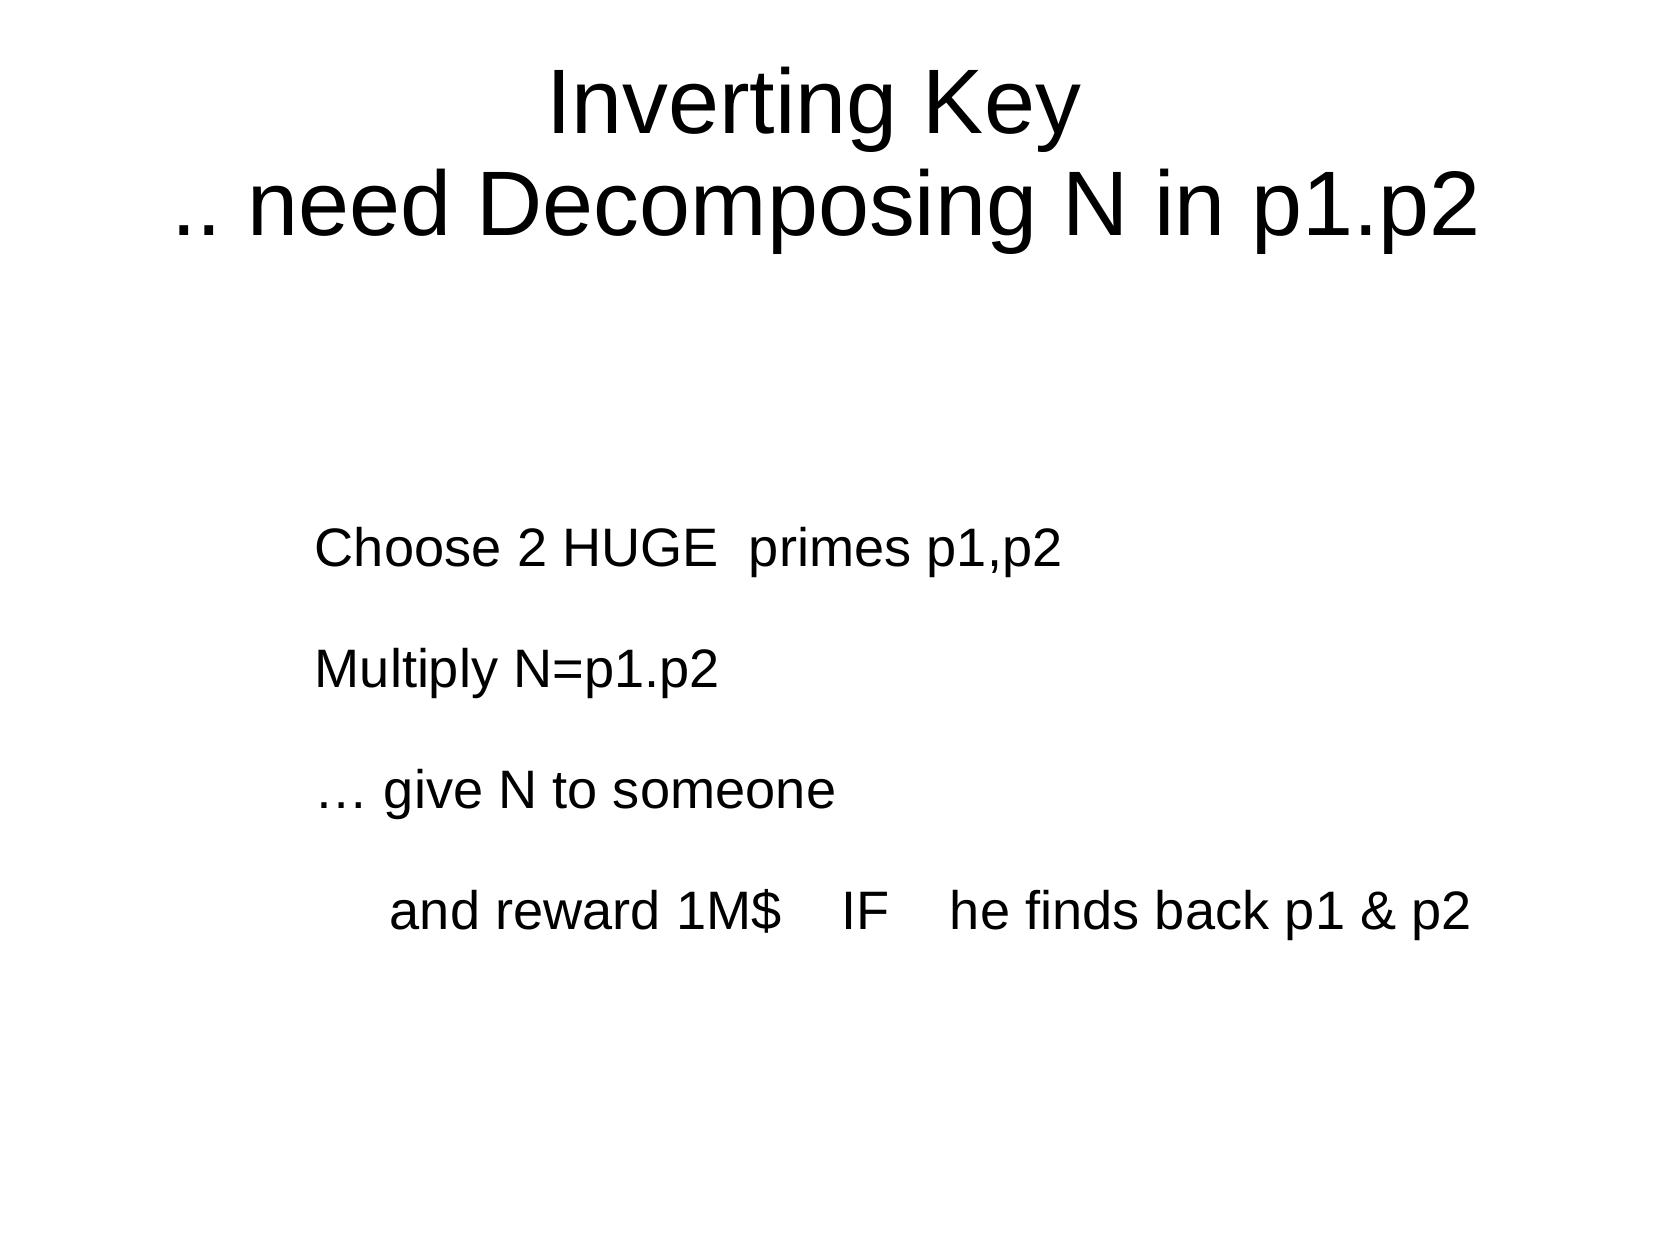

# Inverting Key .. need Decomposing N in p1.p2
Choose 2 HUGE primes p1,p2
Multiply N=p1.p2
… give N to someone
 and reward 1M$ IF he finds back p1 & p2